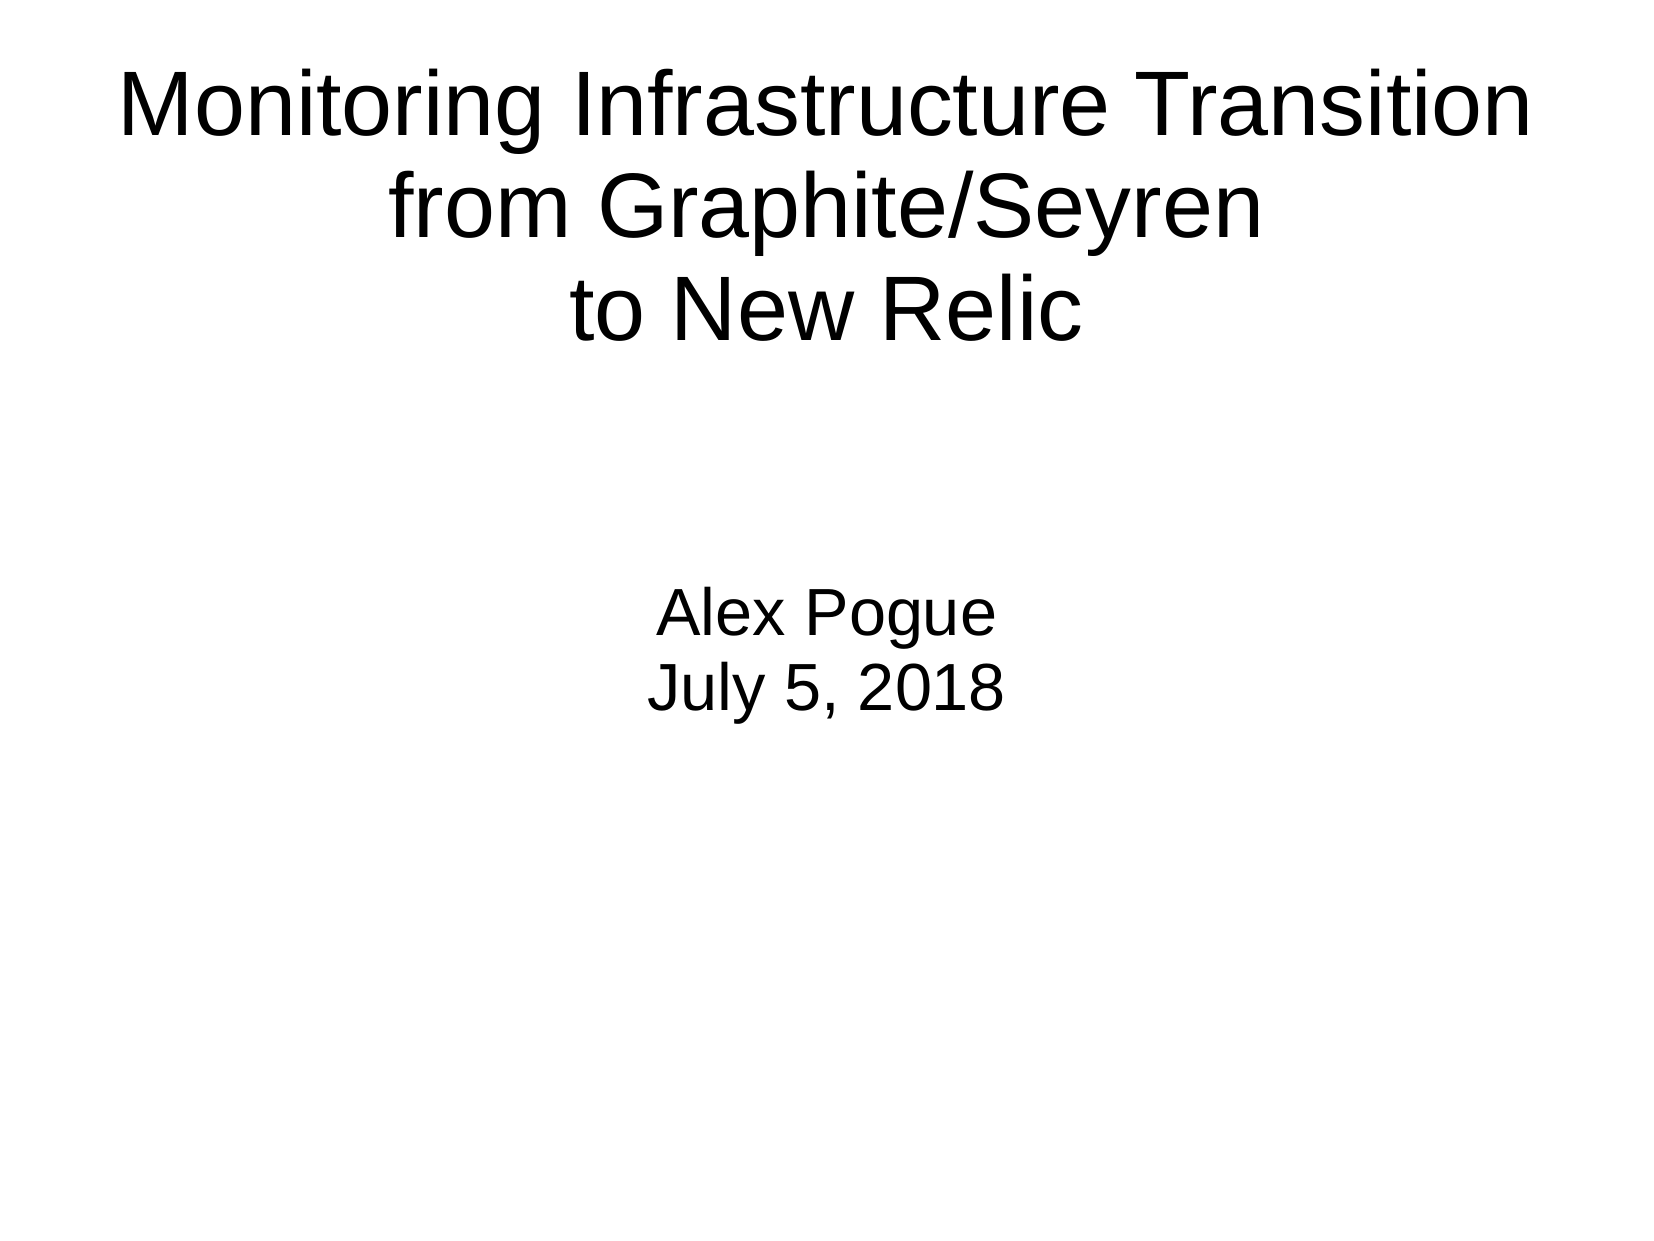

# Monitoring Infrastructure Transition from Graphite/Seyren to New Relic
Alex Pogue
July 5, 2018